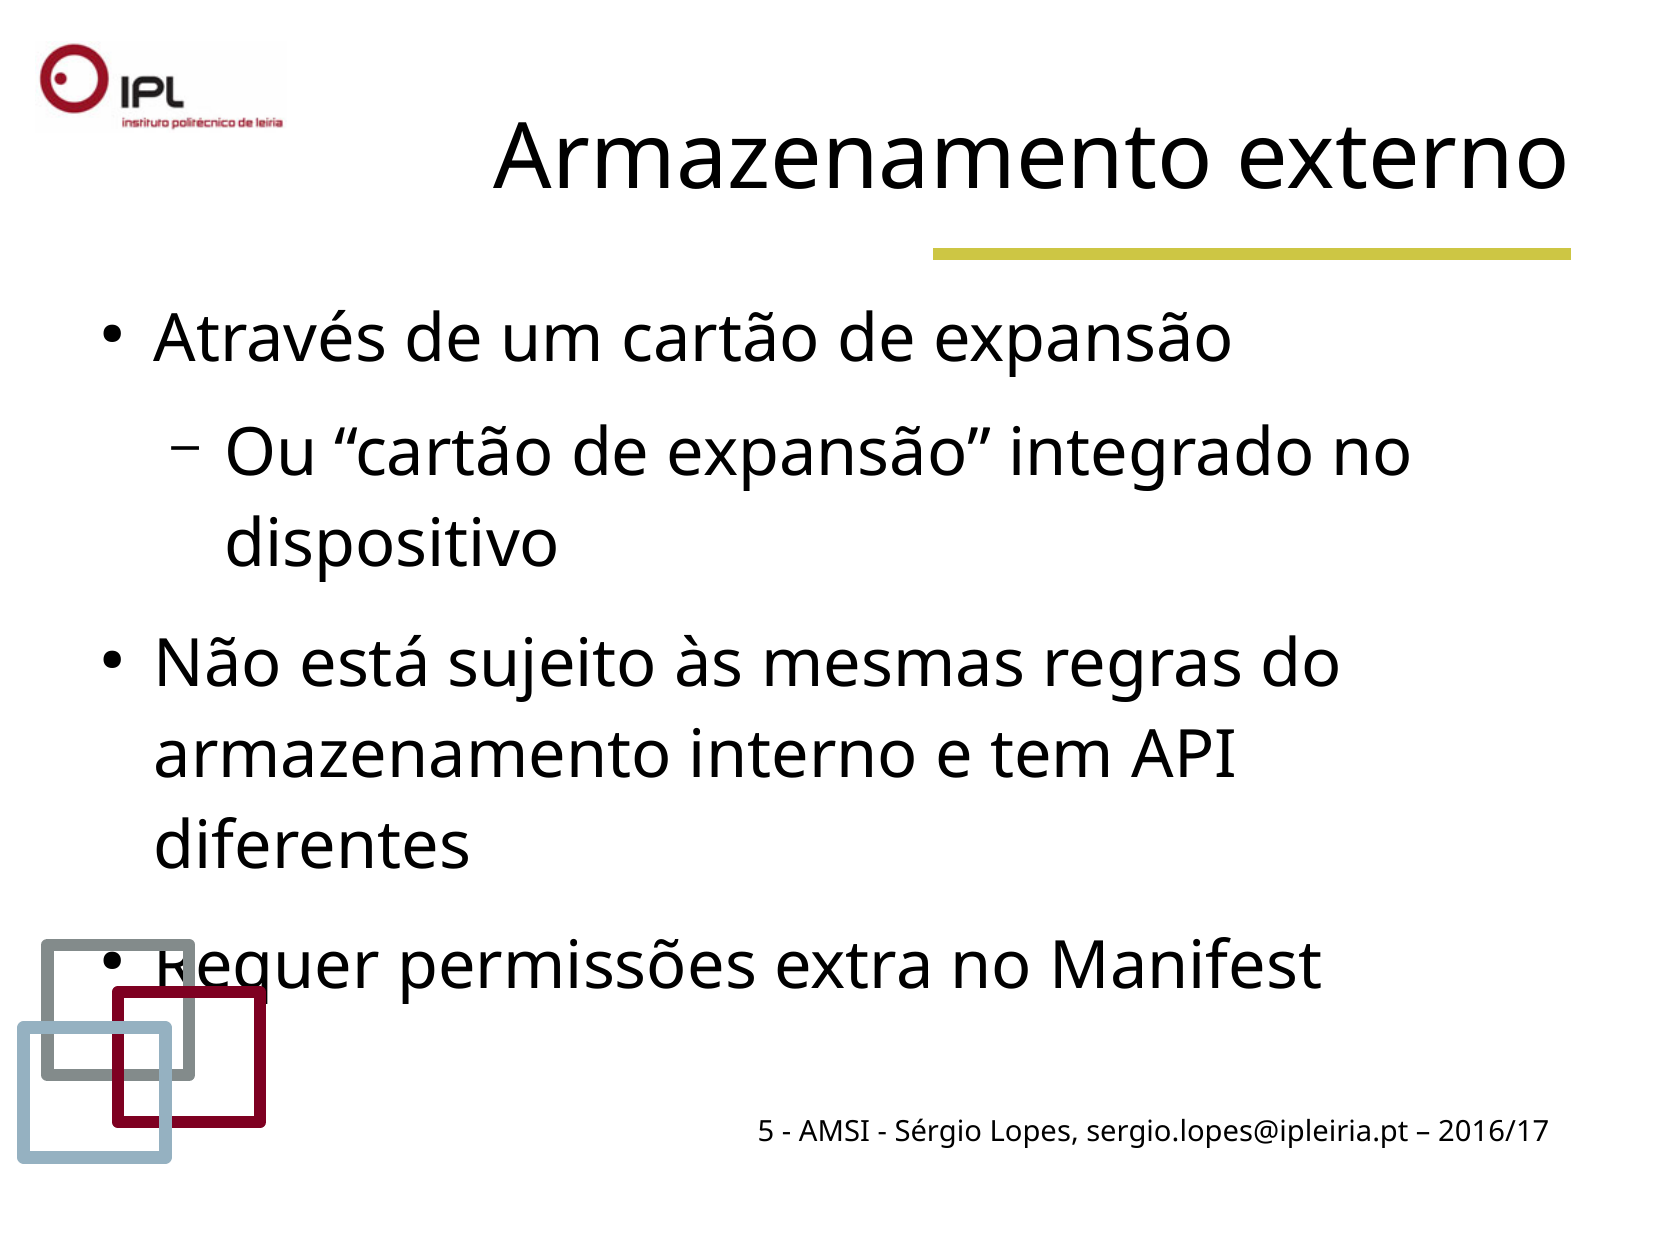

# Armazenamento externo
Através de um cartão de expansão
Ou “cartão de expansão” integrado no dispositivo
Não está sujeito às mesmas regras do armazenamento interno e tem API diferentes
Requer permissões extra no Manifest
5 - AMSI - Sérgio Lopes, sergio.lopes@ipleiria.pt – 2016/17